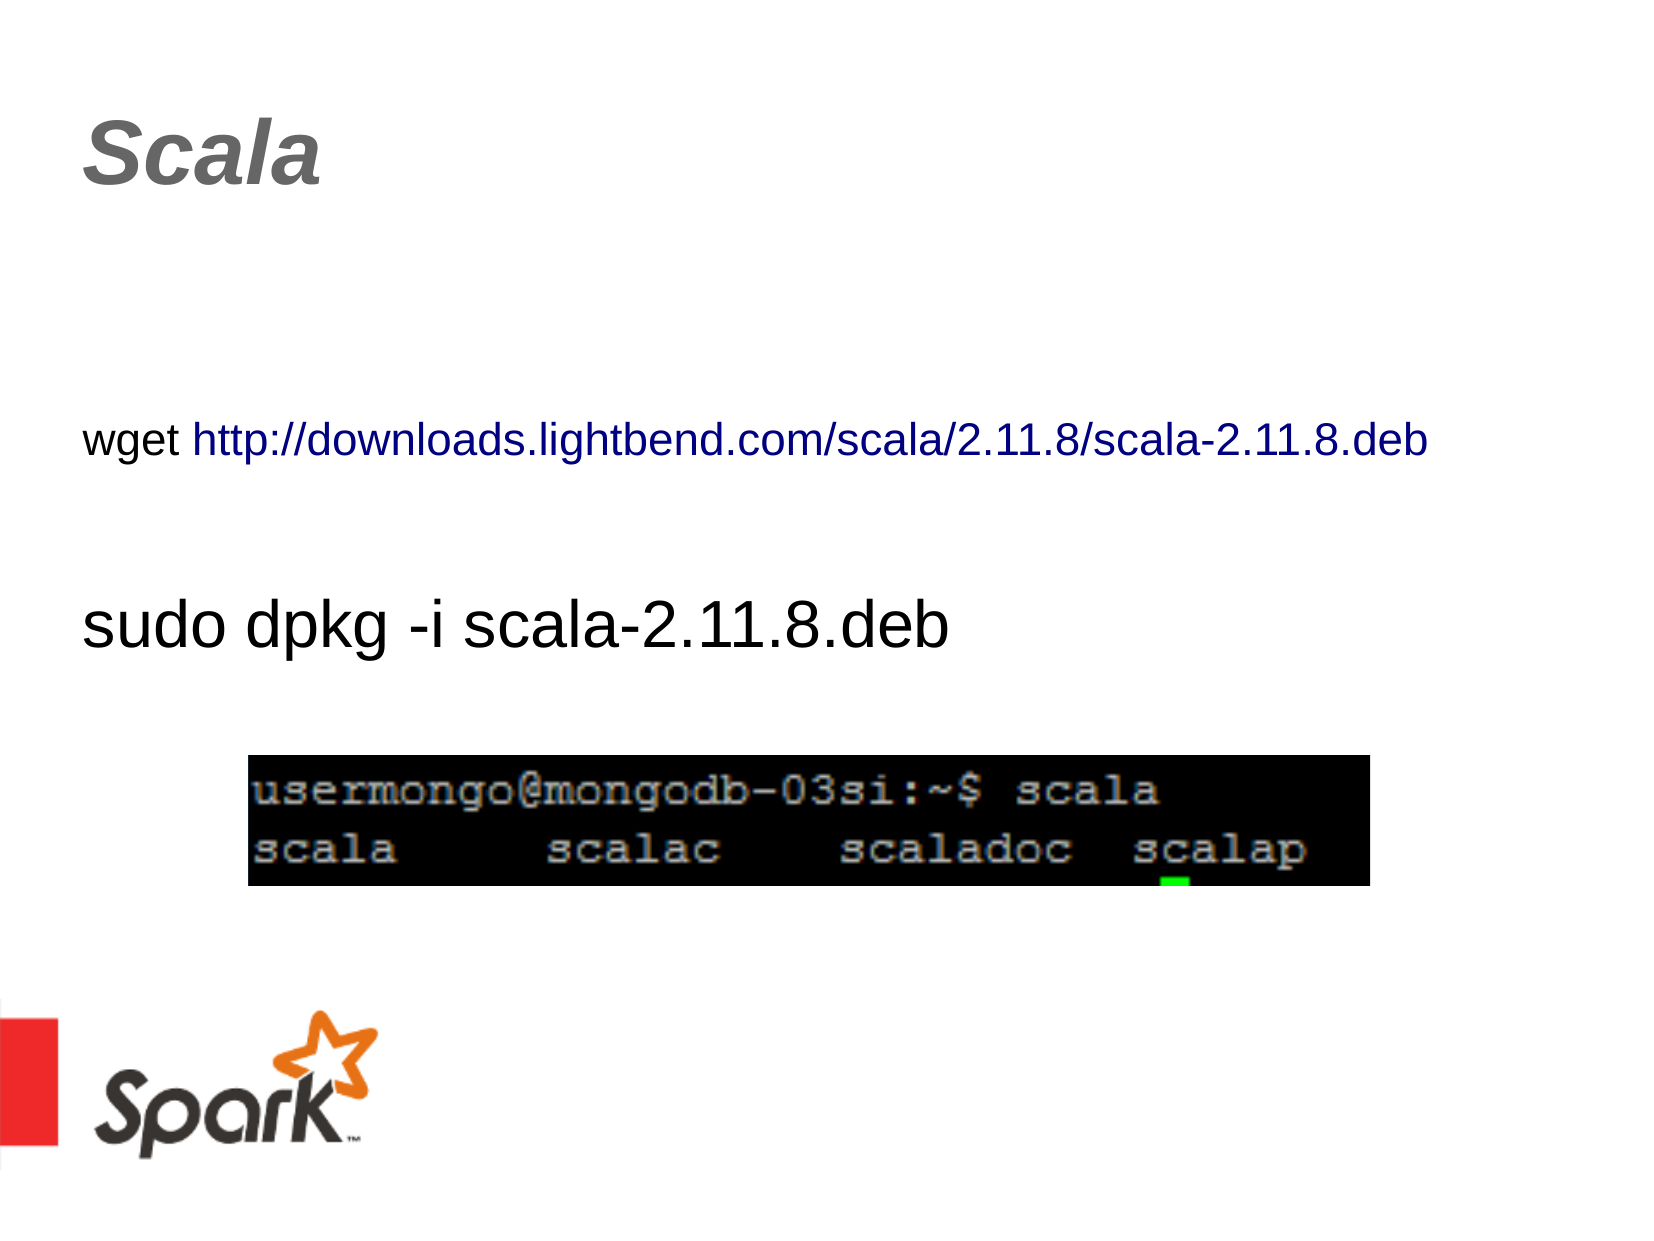

# Scala
wget http://downloads.lightbend.com/scala/2.11.8/scala-2.11.8.deb
sudo dpkg -i scala-2.11.8.deb